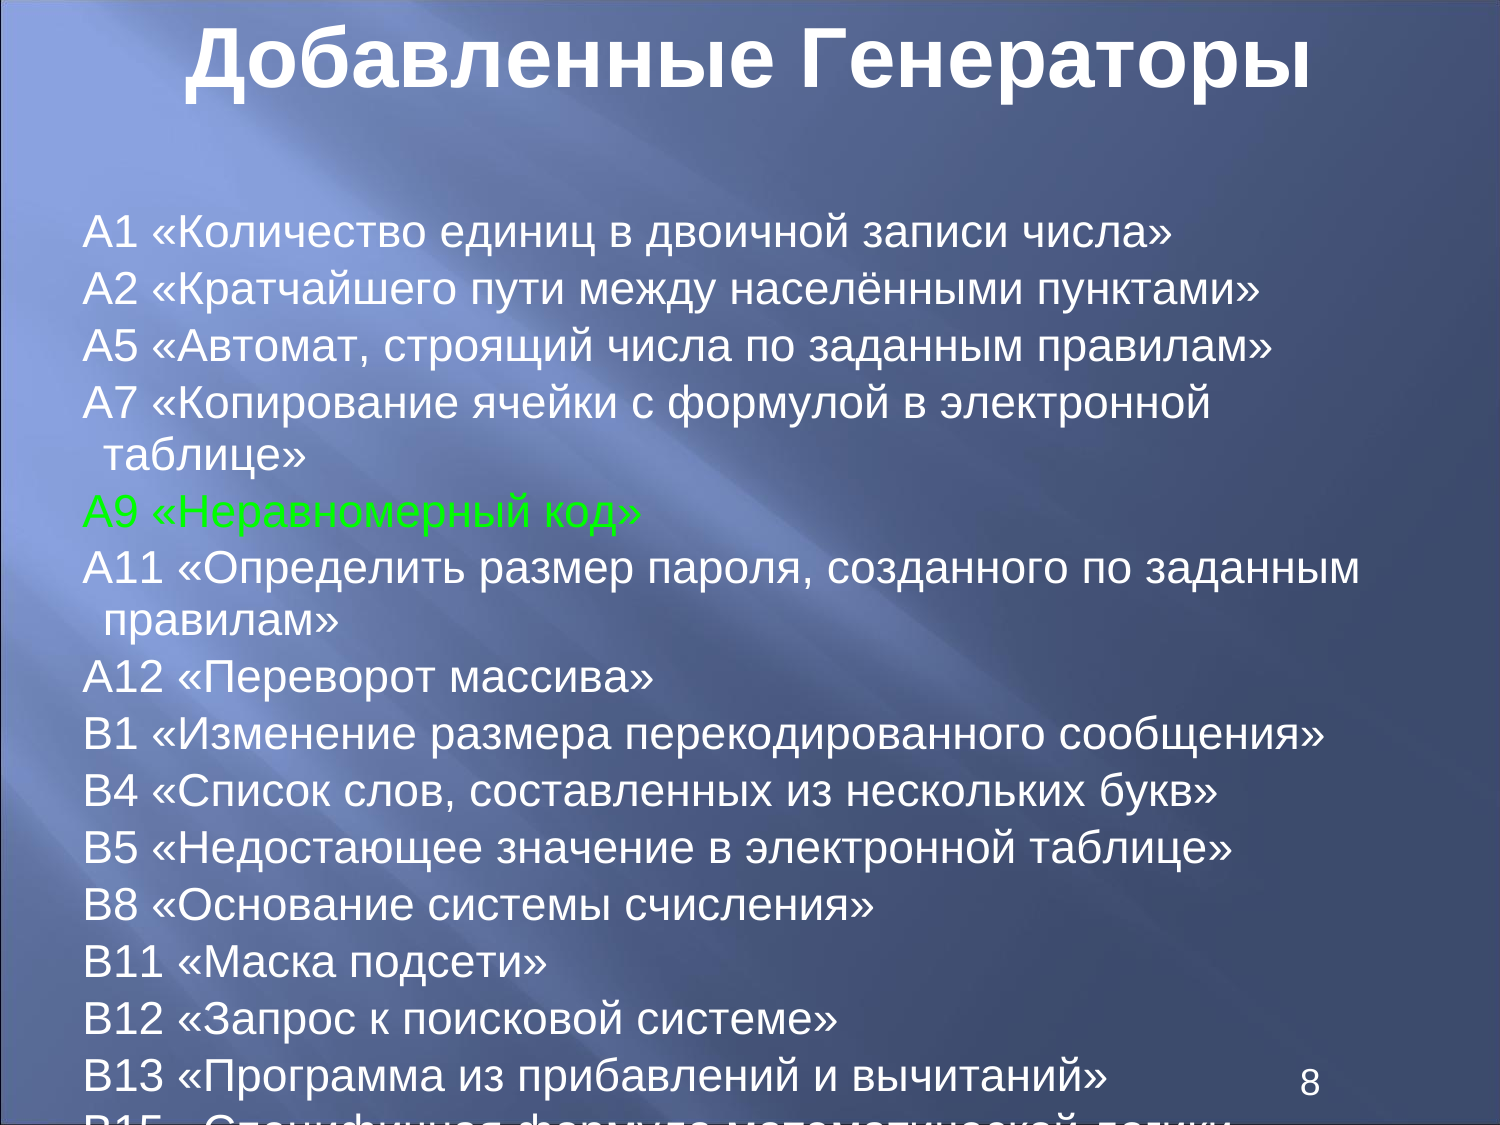

# Добавленные Генераторы
A1 «Количество единиц в двоичной записи числа»
A2 «Кратчайшего пути между населёнными пунктами»
A5 «Автомат, строящий числа по заданным правилам»
A7 «Копирование ячейки с формулой в электронной таблице»
A9 «Неравномерный код»
A11 «Определить размер пароля, созданного по заданным правилам»
A12 «Переворот массива»
B1 «Изменение размера перекодированного сообщения»
B4 «Список слов, составленных из нескольких букв»
B5 «Недостающее значение в электронной таблице»
B8 «Основание системы счисления»
B11 «Маска подсети»
B12 «Запрос к поисковой системе»
B13 «Программа из прибавлений и вычитаний»
B15 «Специфичная формула математической логики»
8